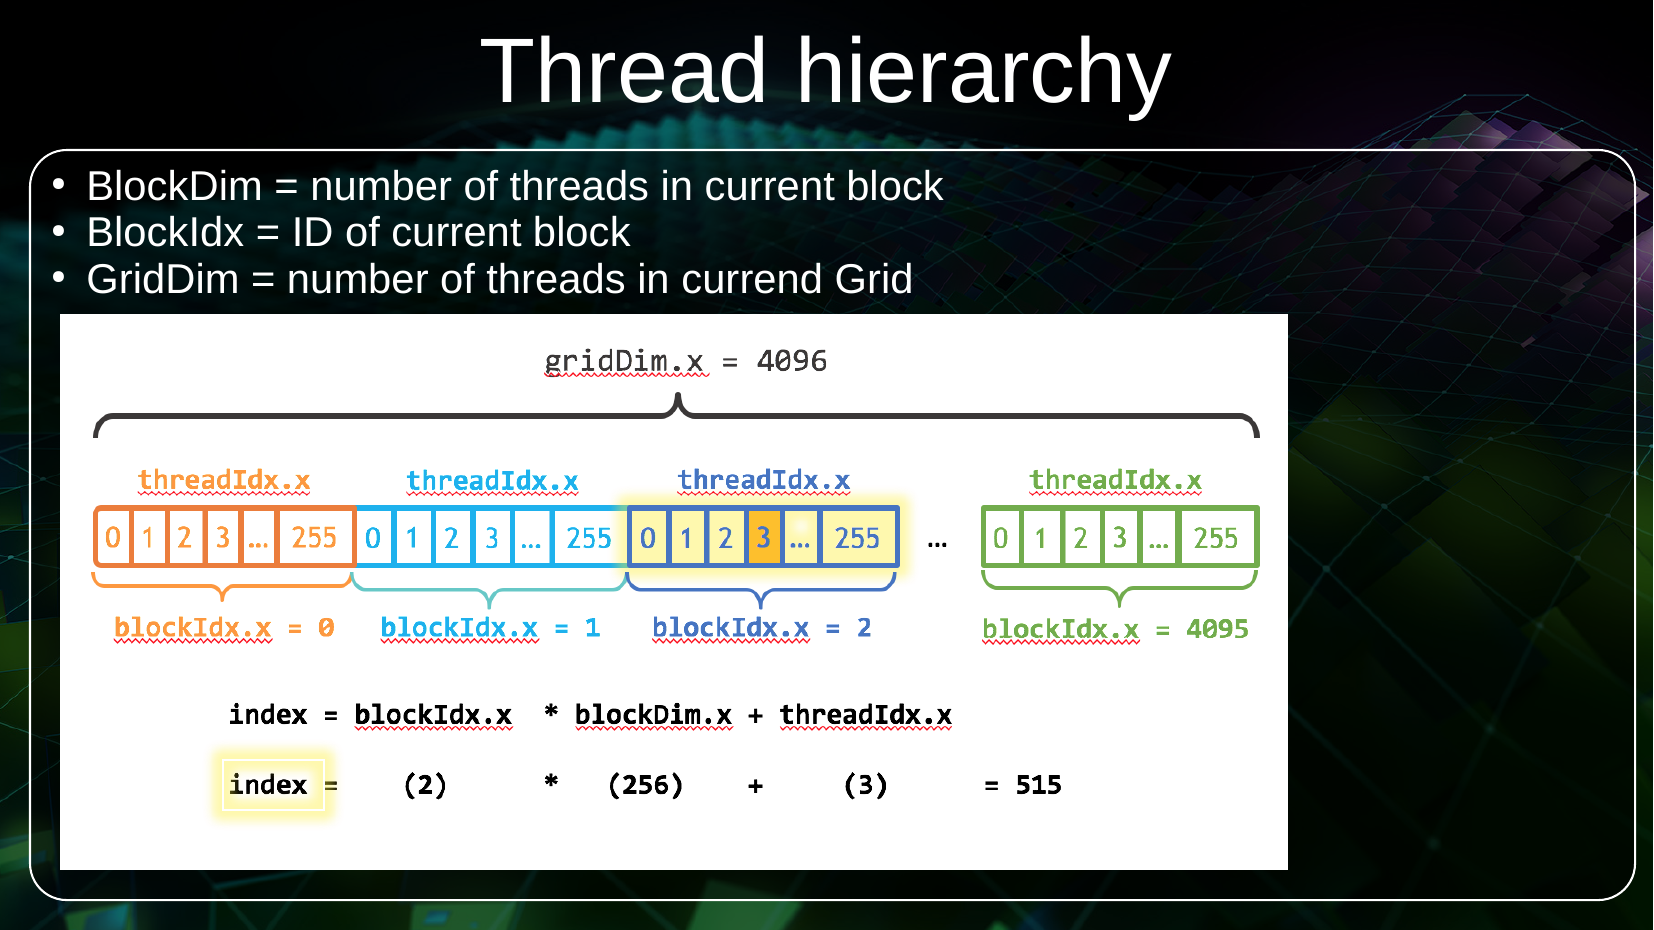

# Thread hierarchy
BlockDim = number of threads in current block
BlockIdx = ID of current block
GridDim = number of threads in currend Grid